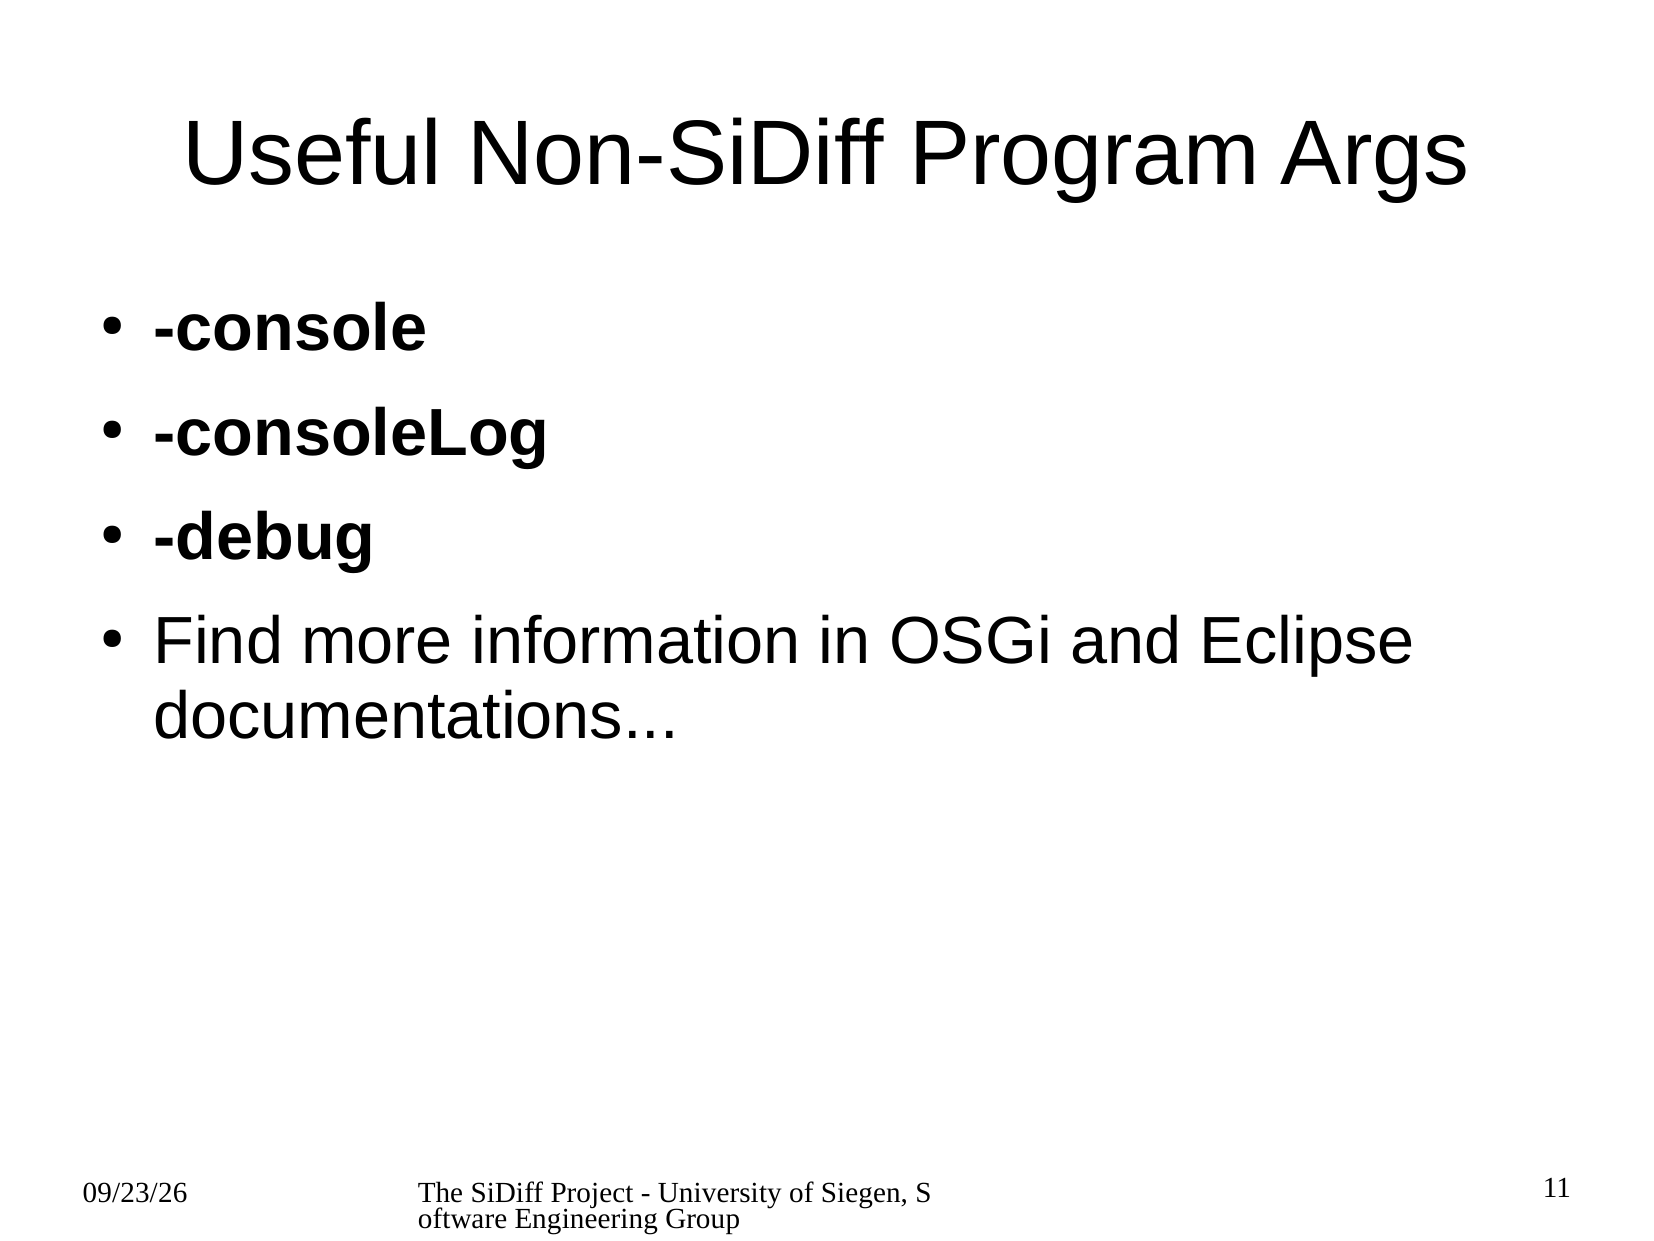

# Useful Non-SiDiff Program Args
-console
-consoleLog
-debug
Find more information in OSGi and Eclipse documentations...
11
The SiDiff Project - University of Siegen, Software Engineering Group